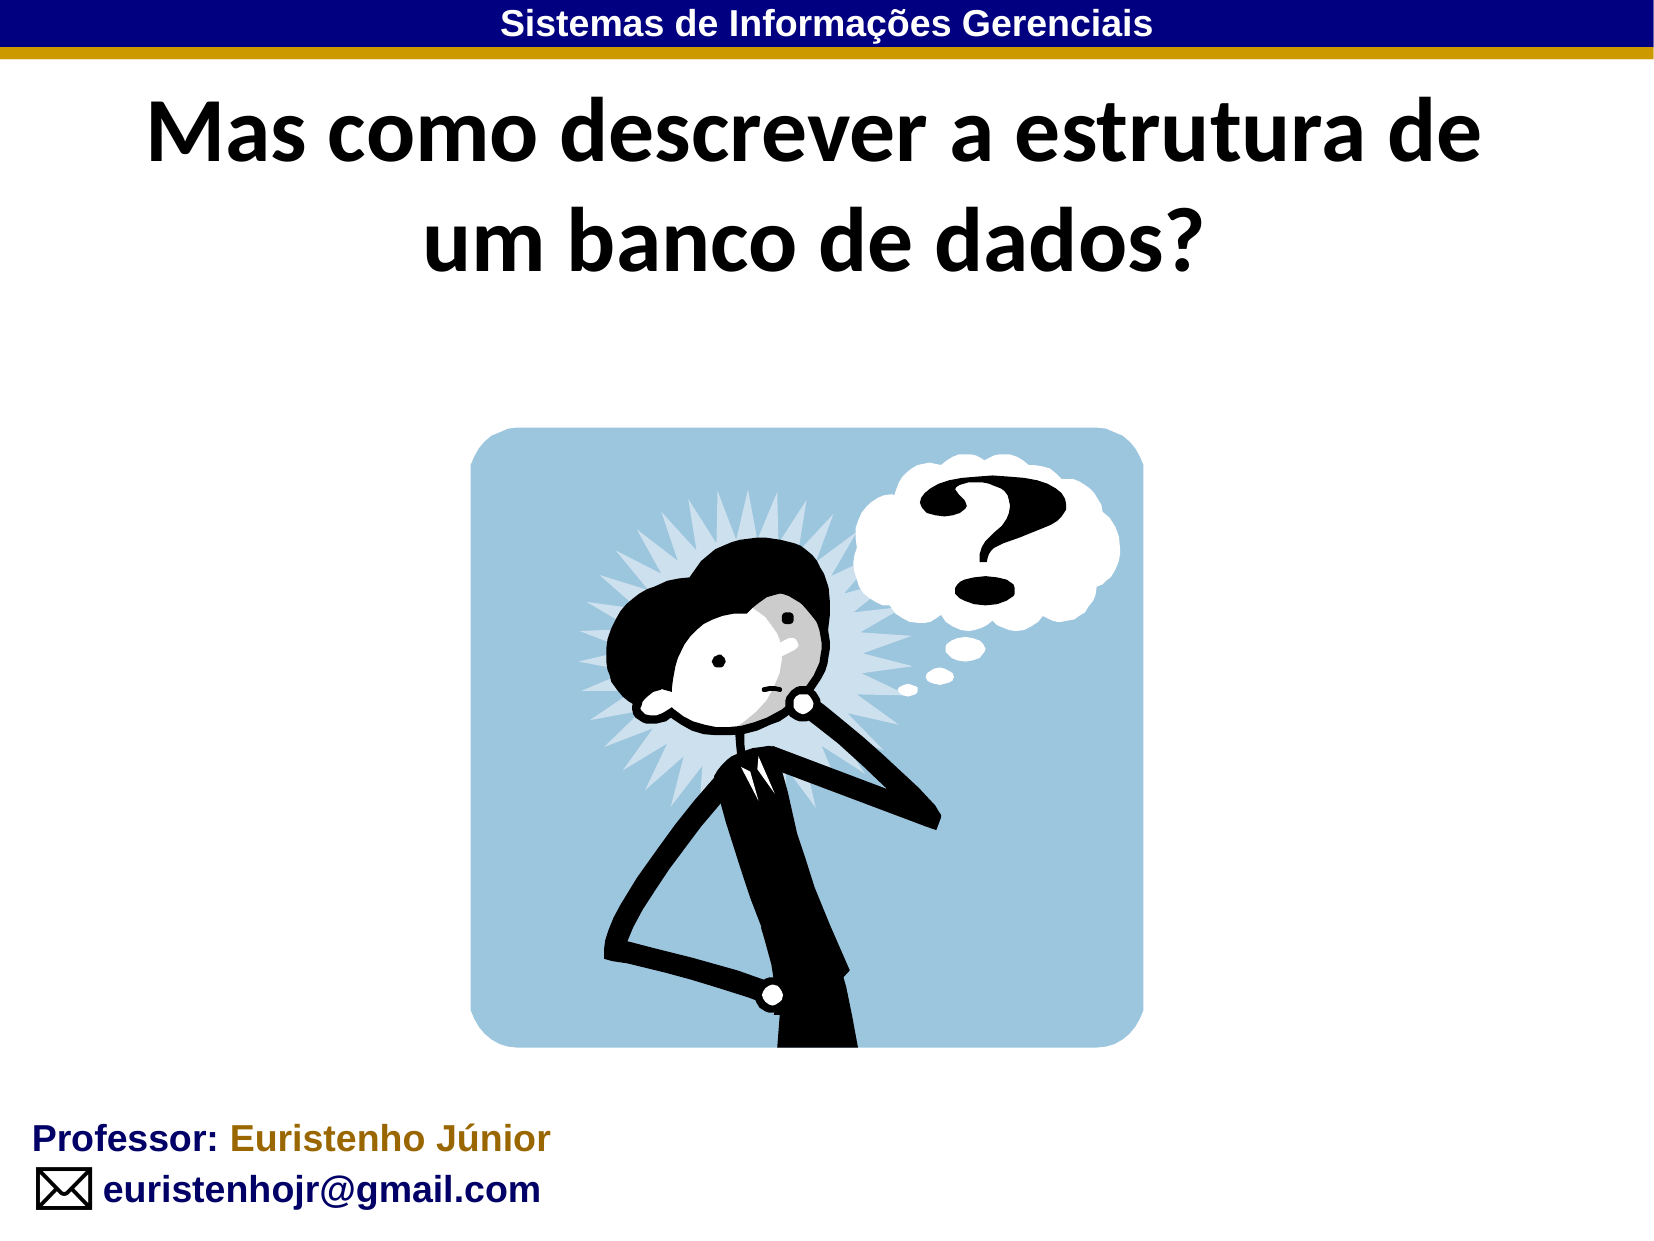

Empreendedorismo
Sistemas de Informações Gerenciais
# Mas como descrever a estrutura de um banco de dados?
Professor: Euristenho Júnior
euristenhojr@gmail.com